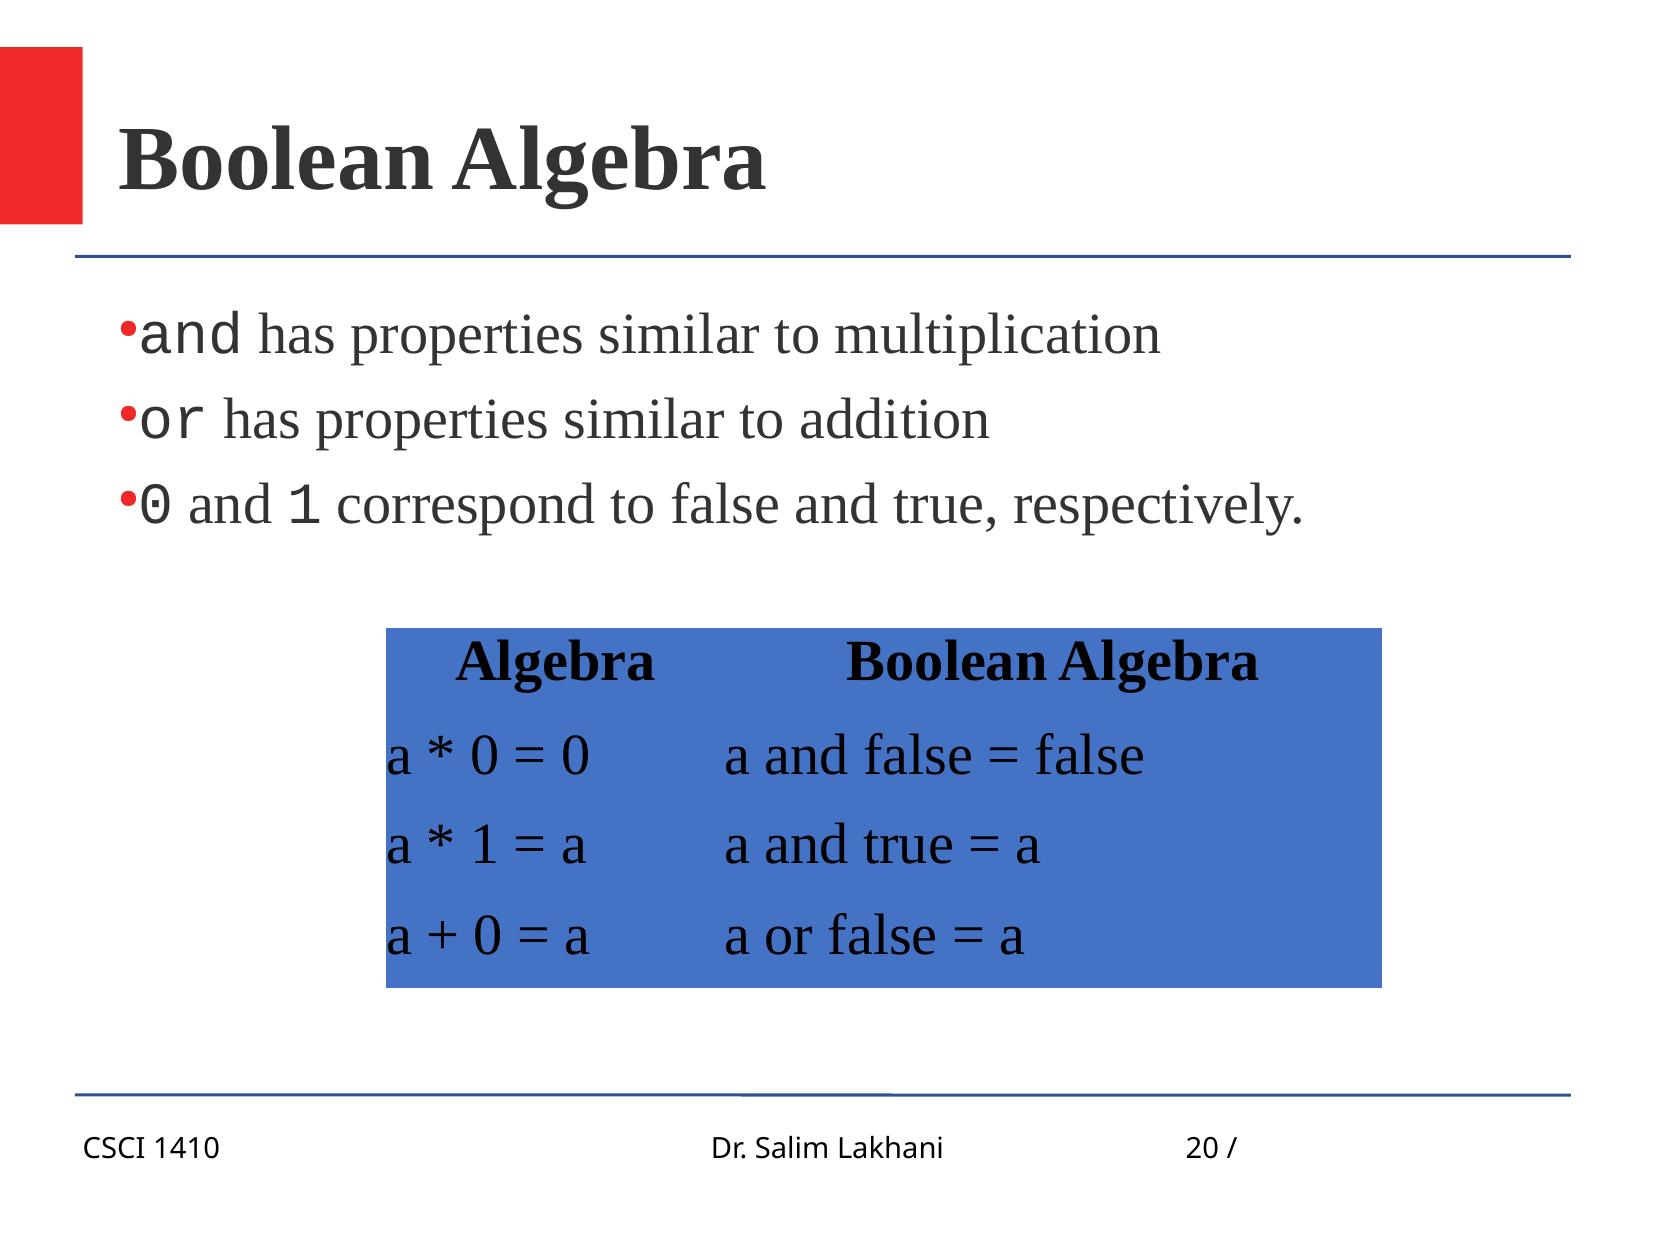

# Boolean Algebra
and has properties similar to multiplication
or has properties similar to addition
0 and 1 correspond to false and true, respectively.
| Algebra | Boolean Algebra |
| --- | --- |
| a \* 0 = 0 | a and false = false |
| a \* 1 = a | a and true = a |
| a + 0 = a | a or false = a |
CSCI 1410
Dr. Salim Lakhani